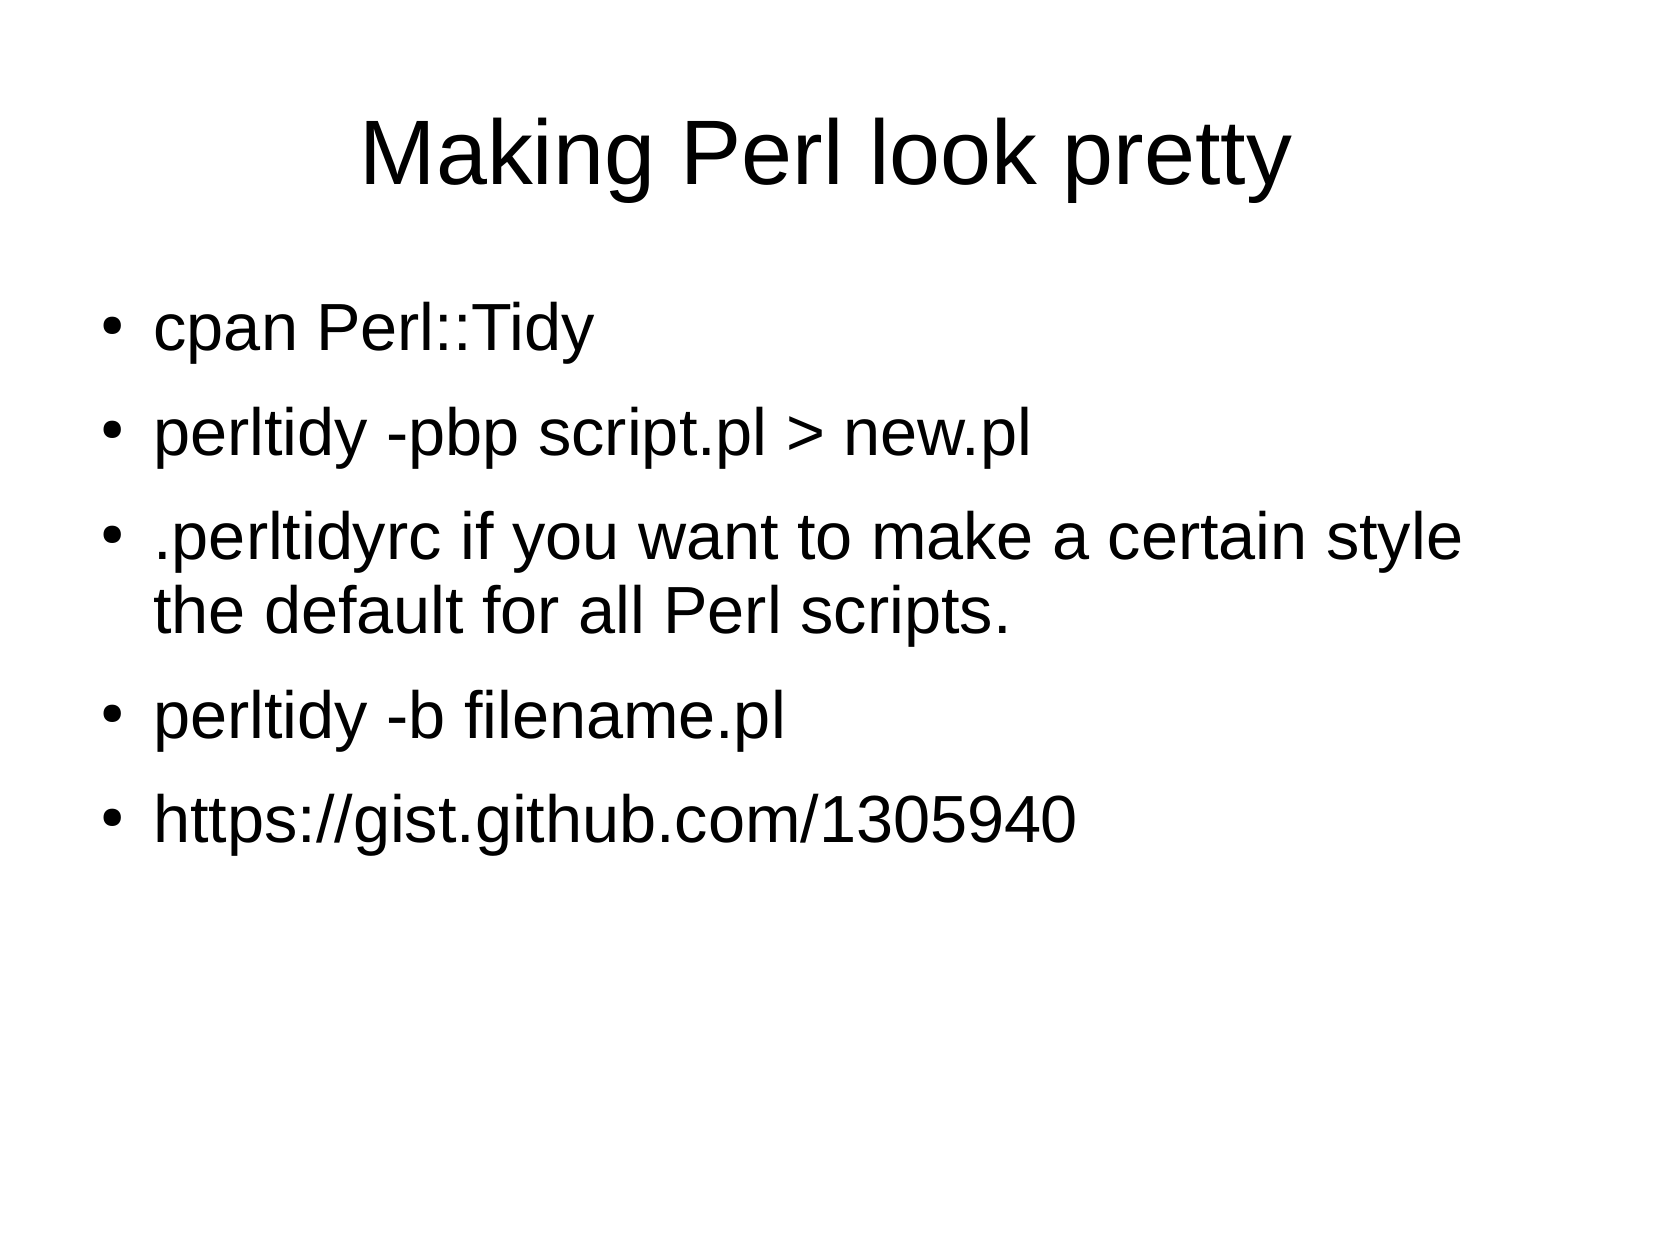

# Making Perl look pretty
cpan Perl::Tidy
perltidy -pbp script.pl > new.pl
.perltidyrc if you want to make a certain style the default for all Perl scripts.
perltidy -b filename.pl
https://gist.github.com/1305940